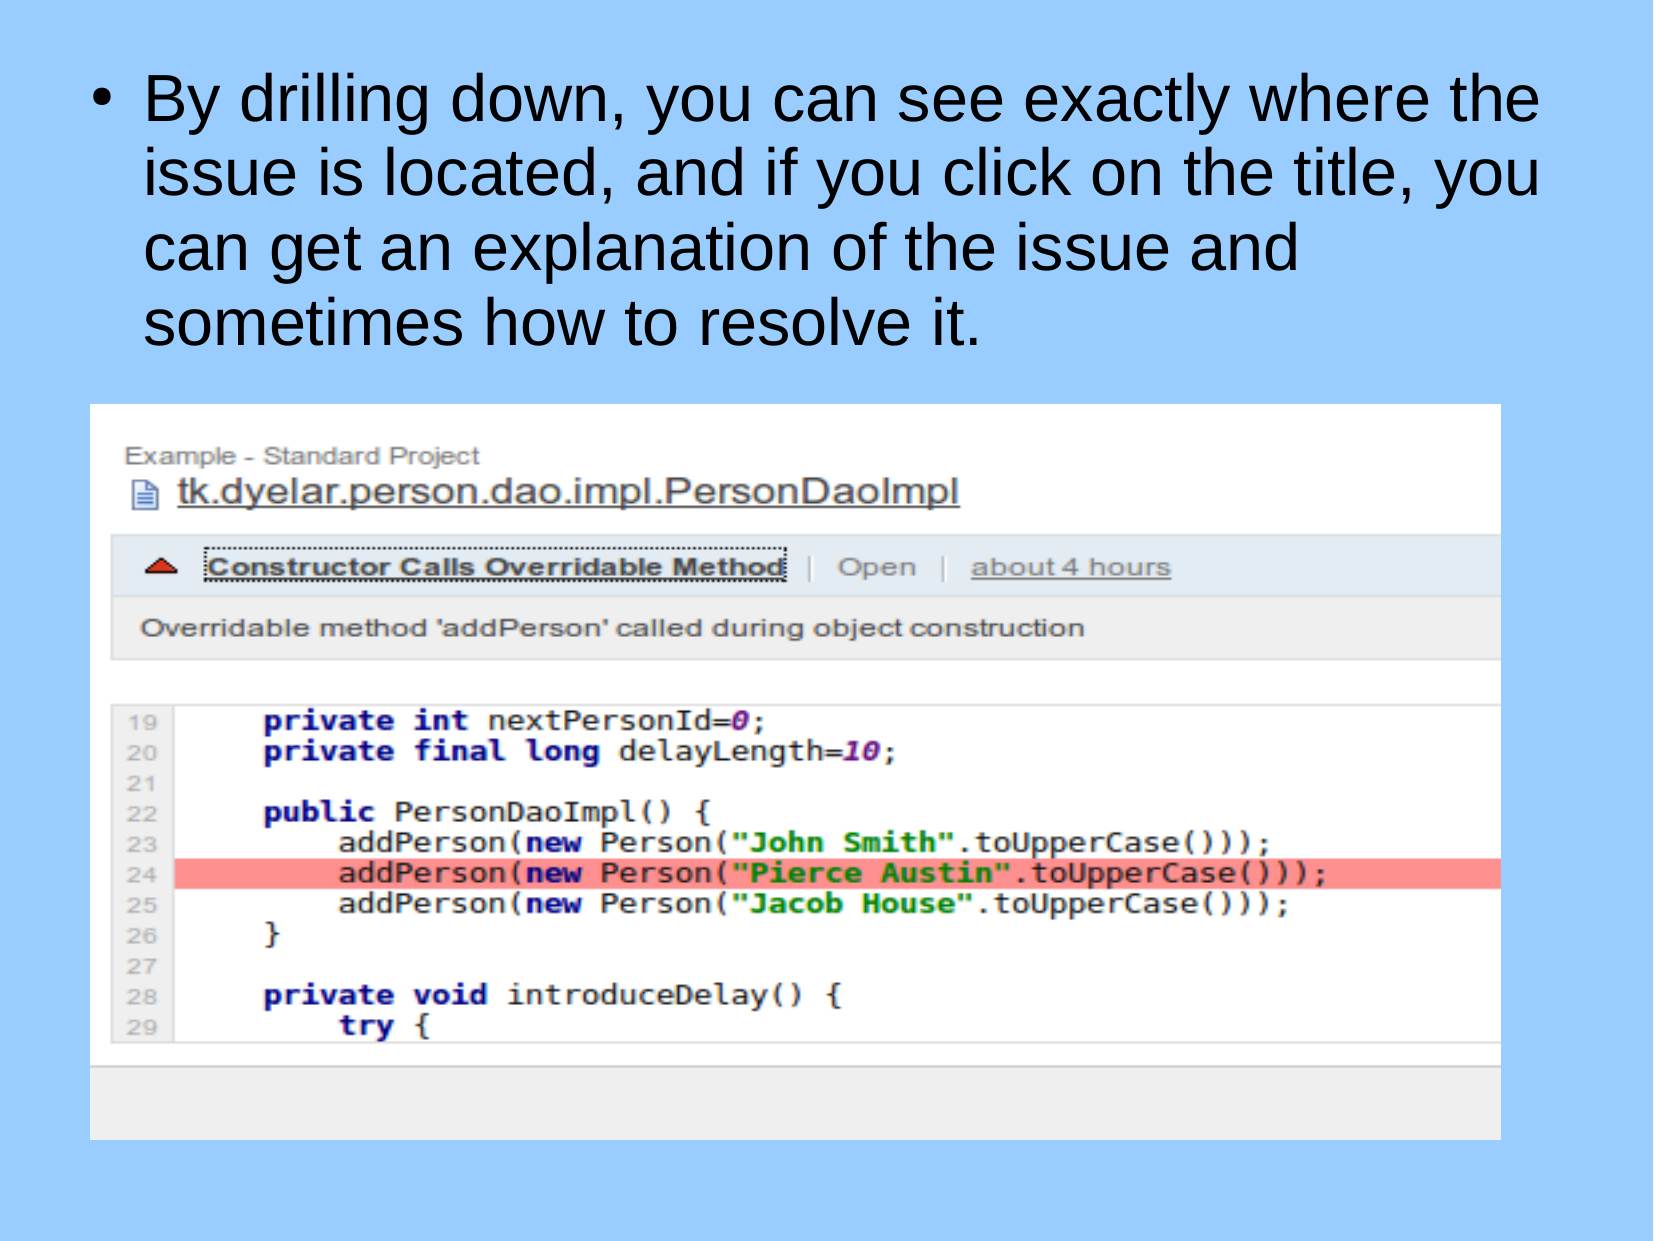

# By drilling down, you can see exactly where the issue is located, and if you click on the title, you can get an explanation of the issue and sometimes how to resolve it.